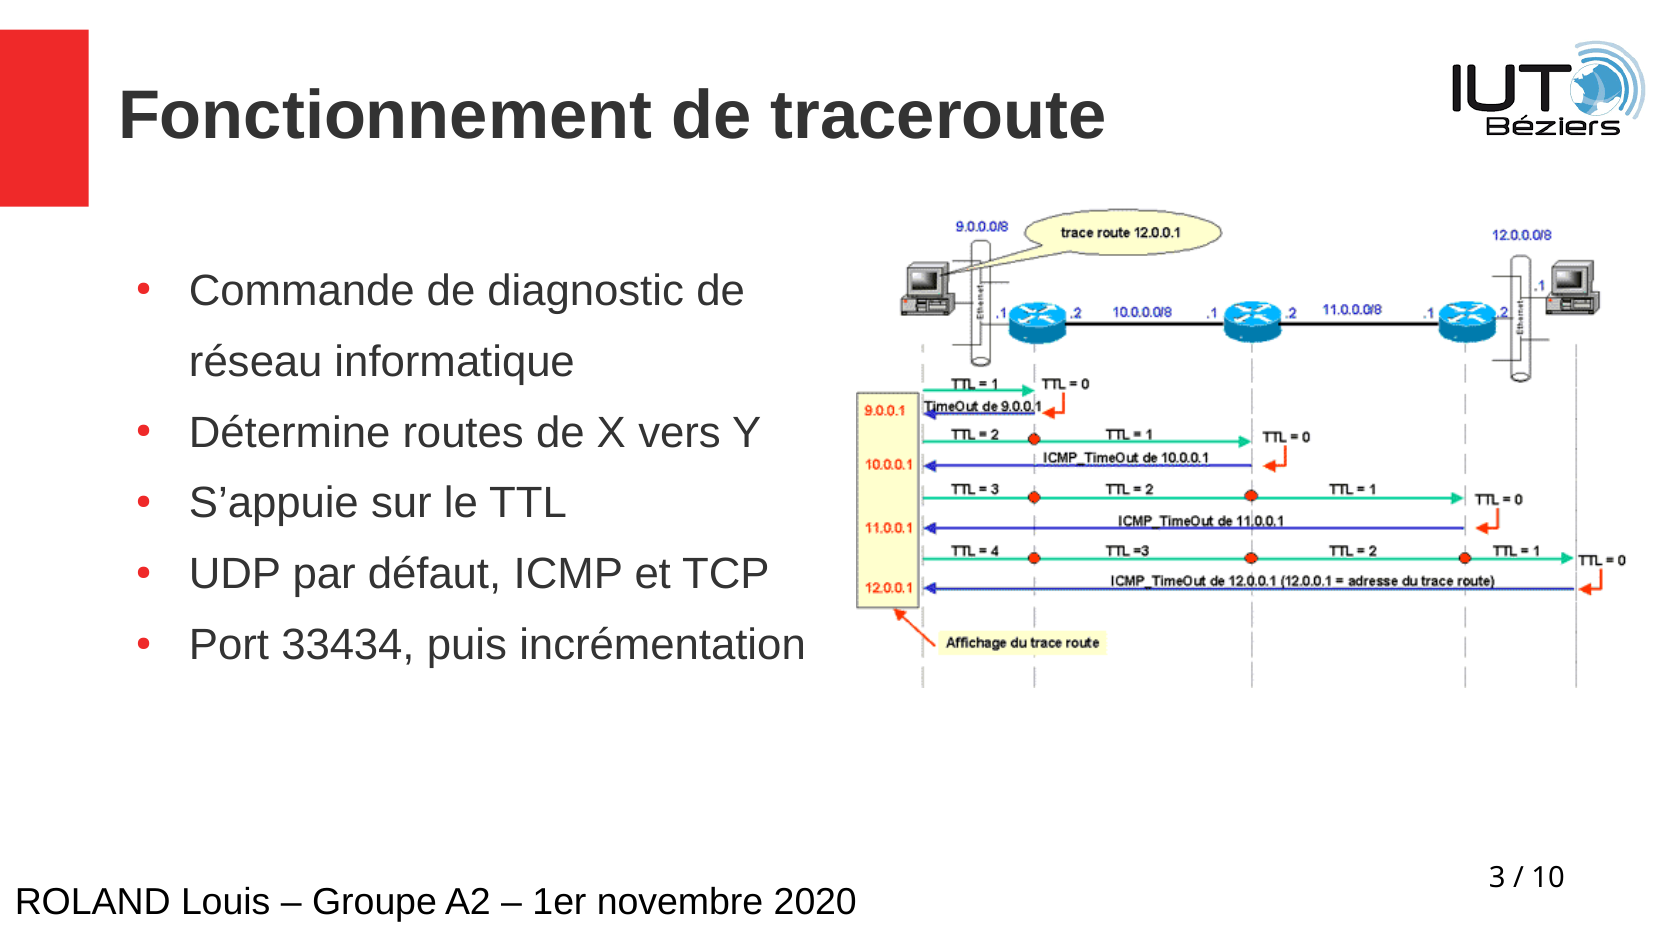

# Fonctionnement de traceroute
Commande de diagnostic de
réseau informatique
Détermine routes de X vers Y
S’appuie sur le TTL
UDP par défaut, ICMP et TCP
Port 33434, puis incrémentation
3
ROLAND Louis – Groupe A2 – 1er novembre 2020